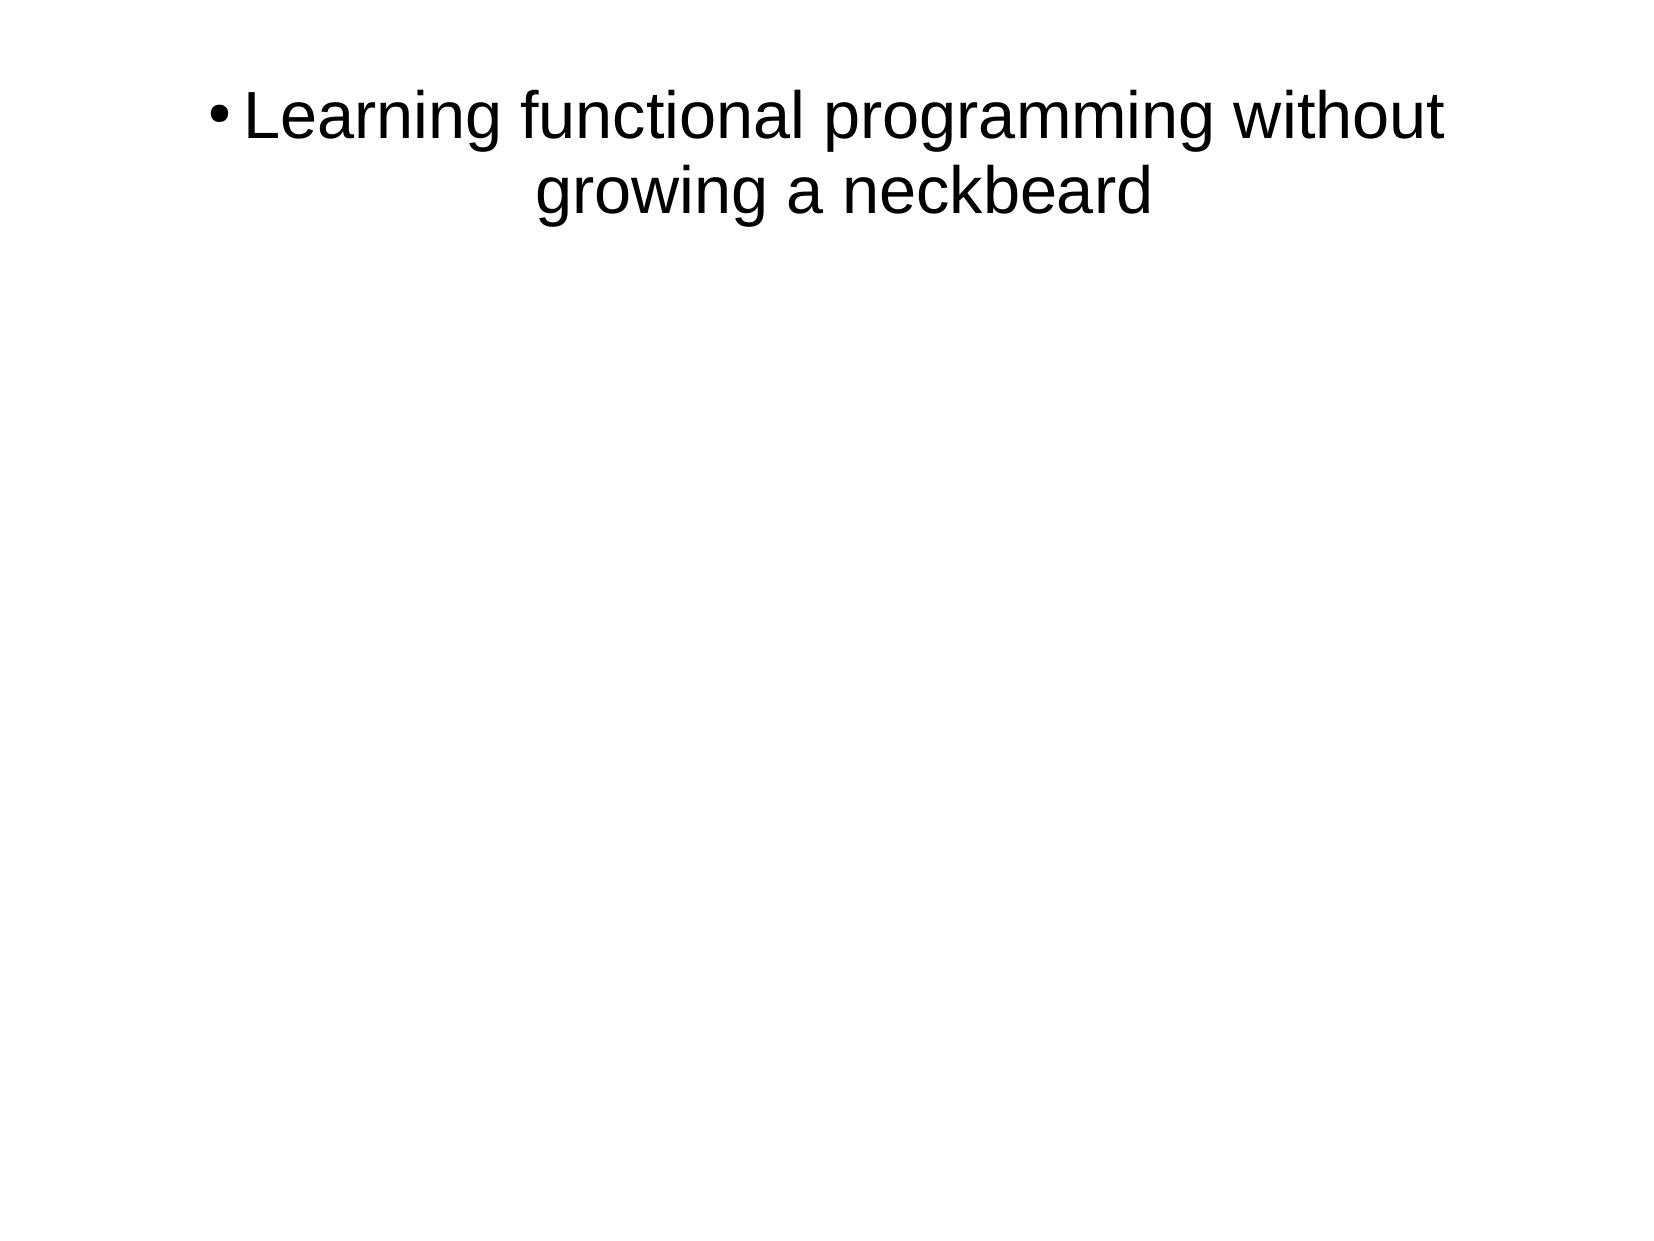

# Learning functional programming without growing a neckbeard